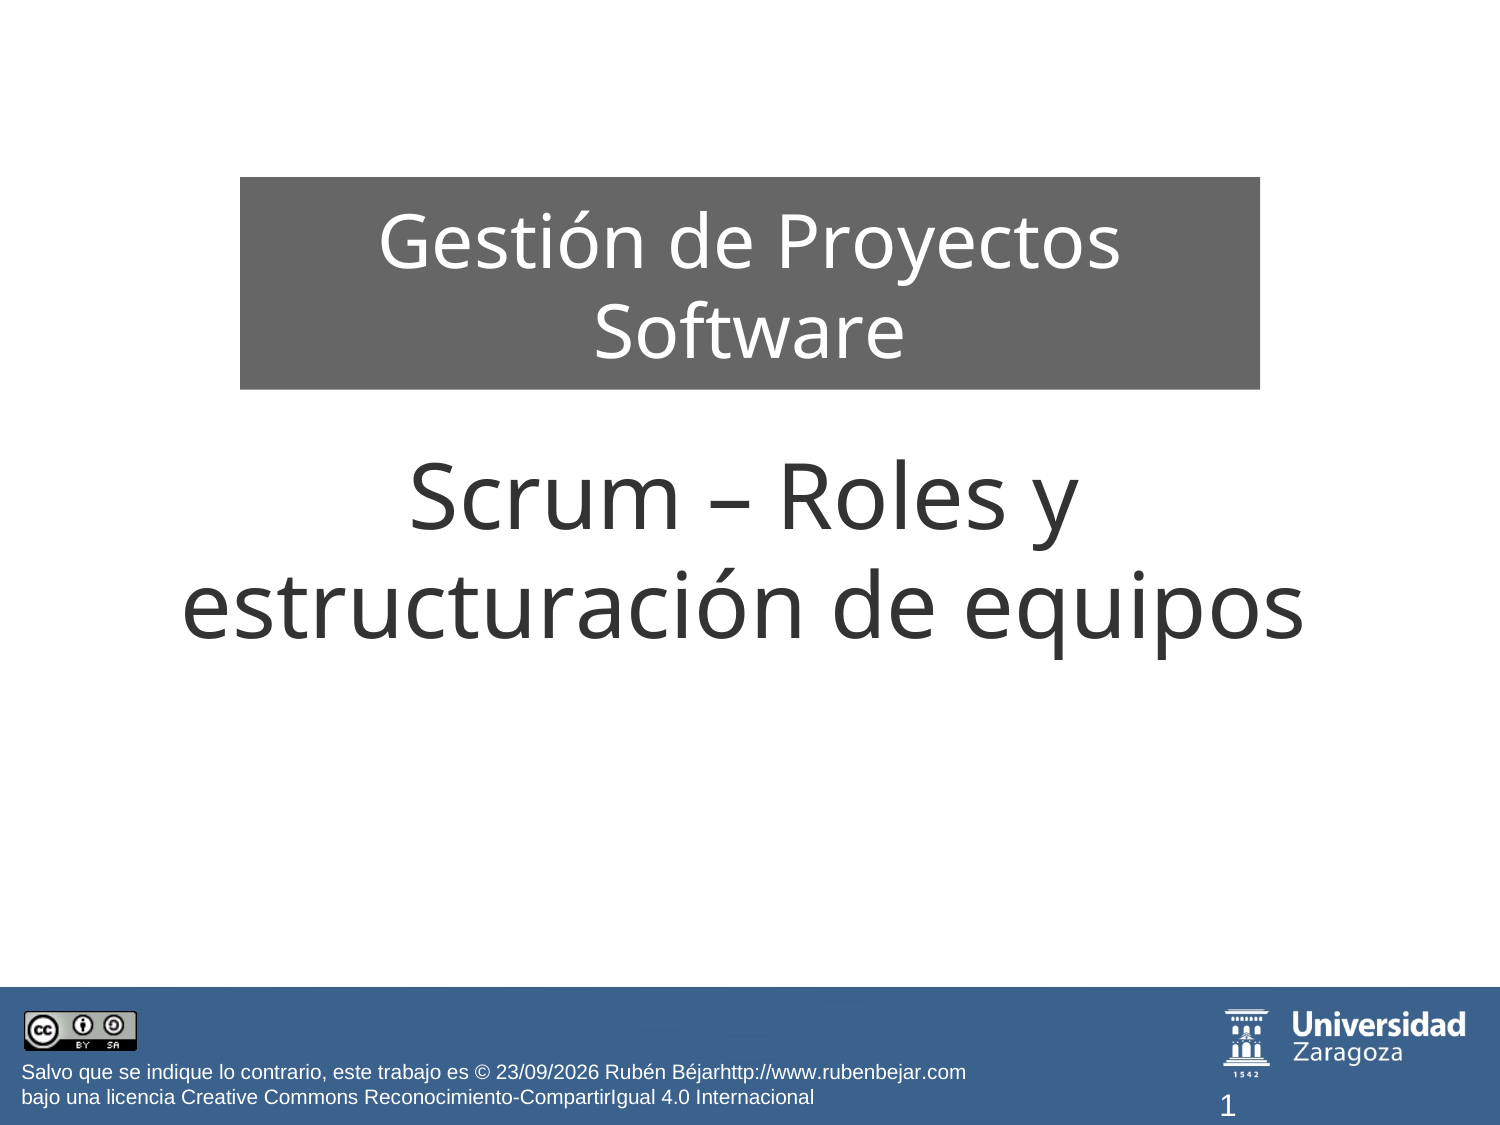

Gestión de Proyectos Software
Scrum – Roles y estructuración de equipos